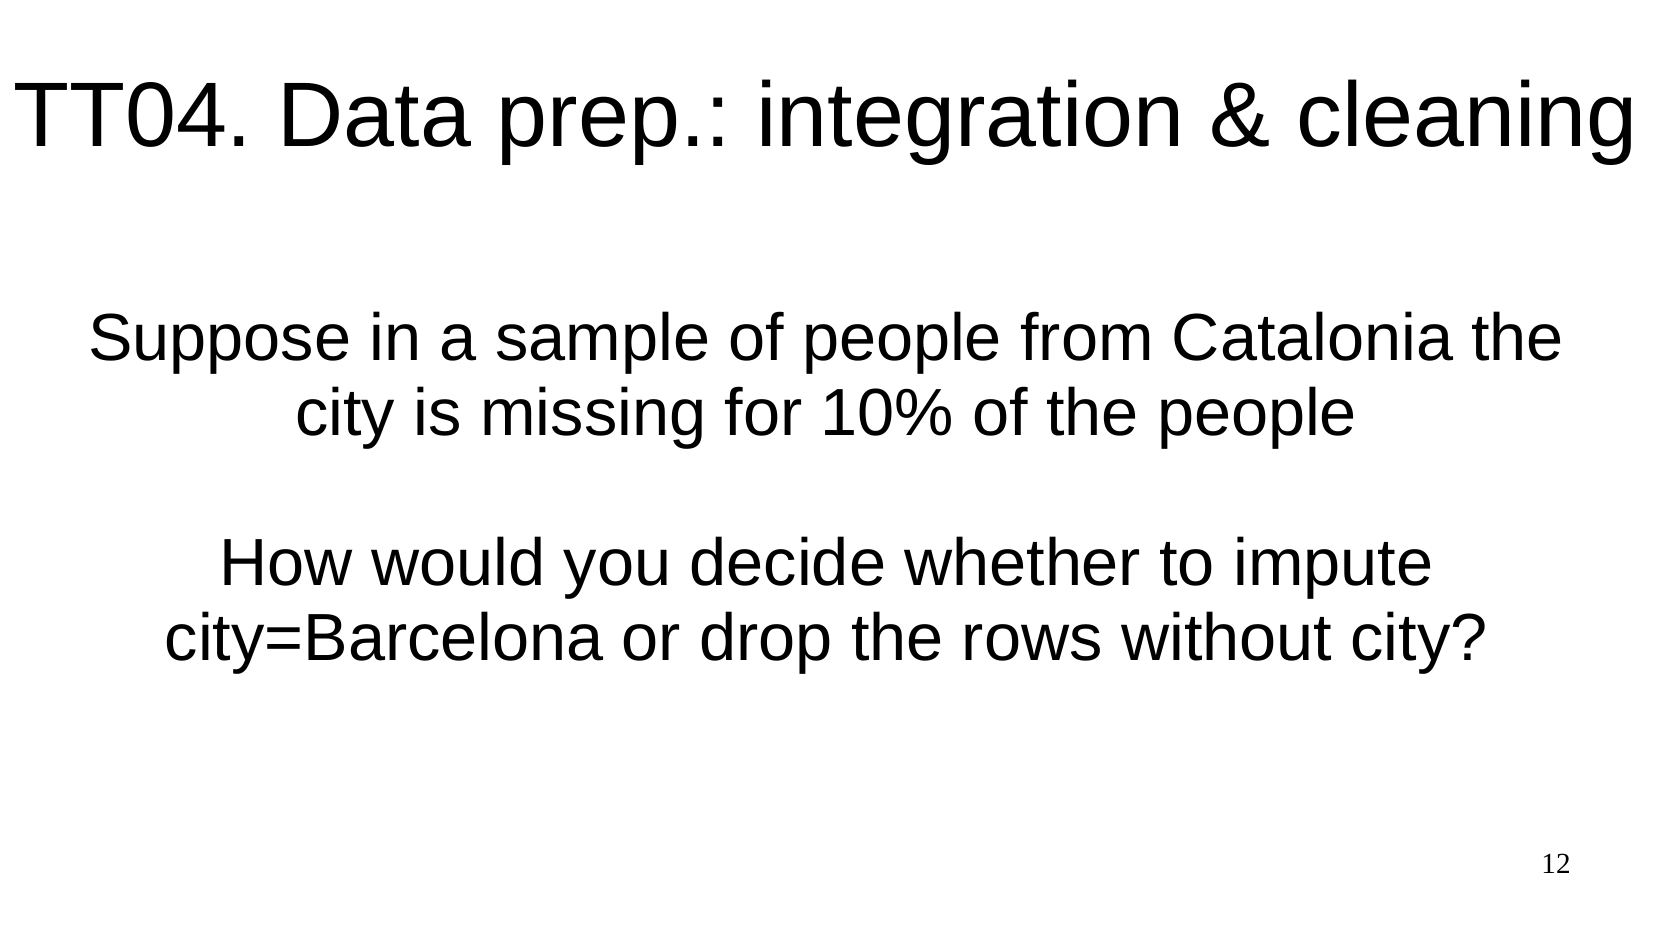

TT04. Data prep.: integration & cleaning
# Suppose in a sample of people from Catalonia the city is missing for 10% of the people
How would you decide whether to impute city=Barcelona or drop the rows without city?
12